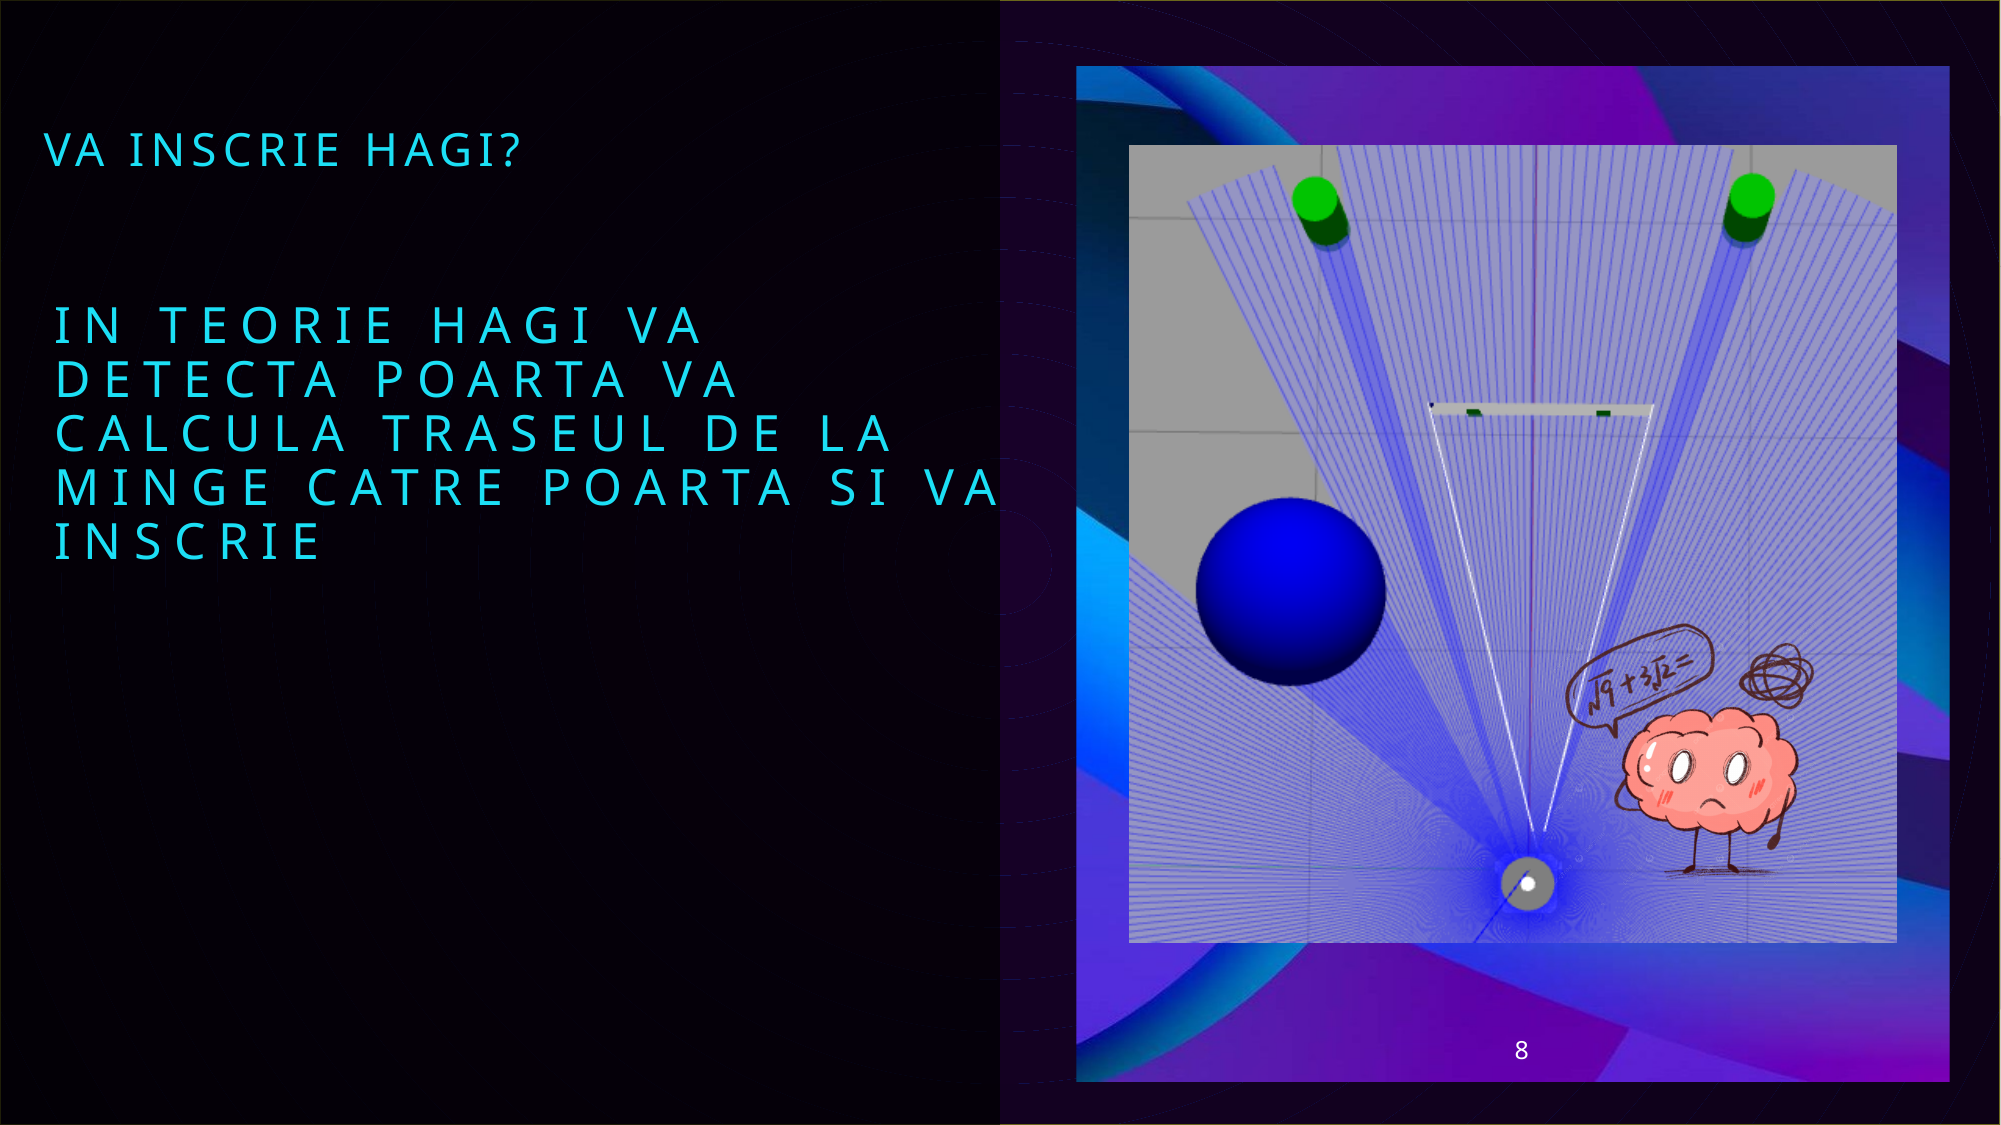

# Va inscrie Hagi?
In teorie hagi va detecta poarta va calcula traseul de la minge catre poarta si va inscrie